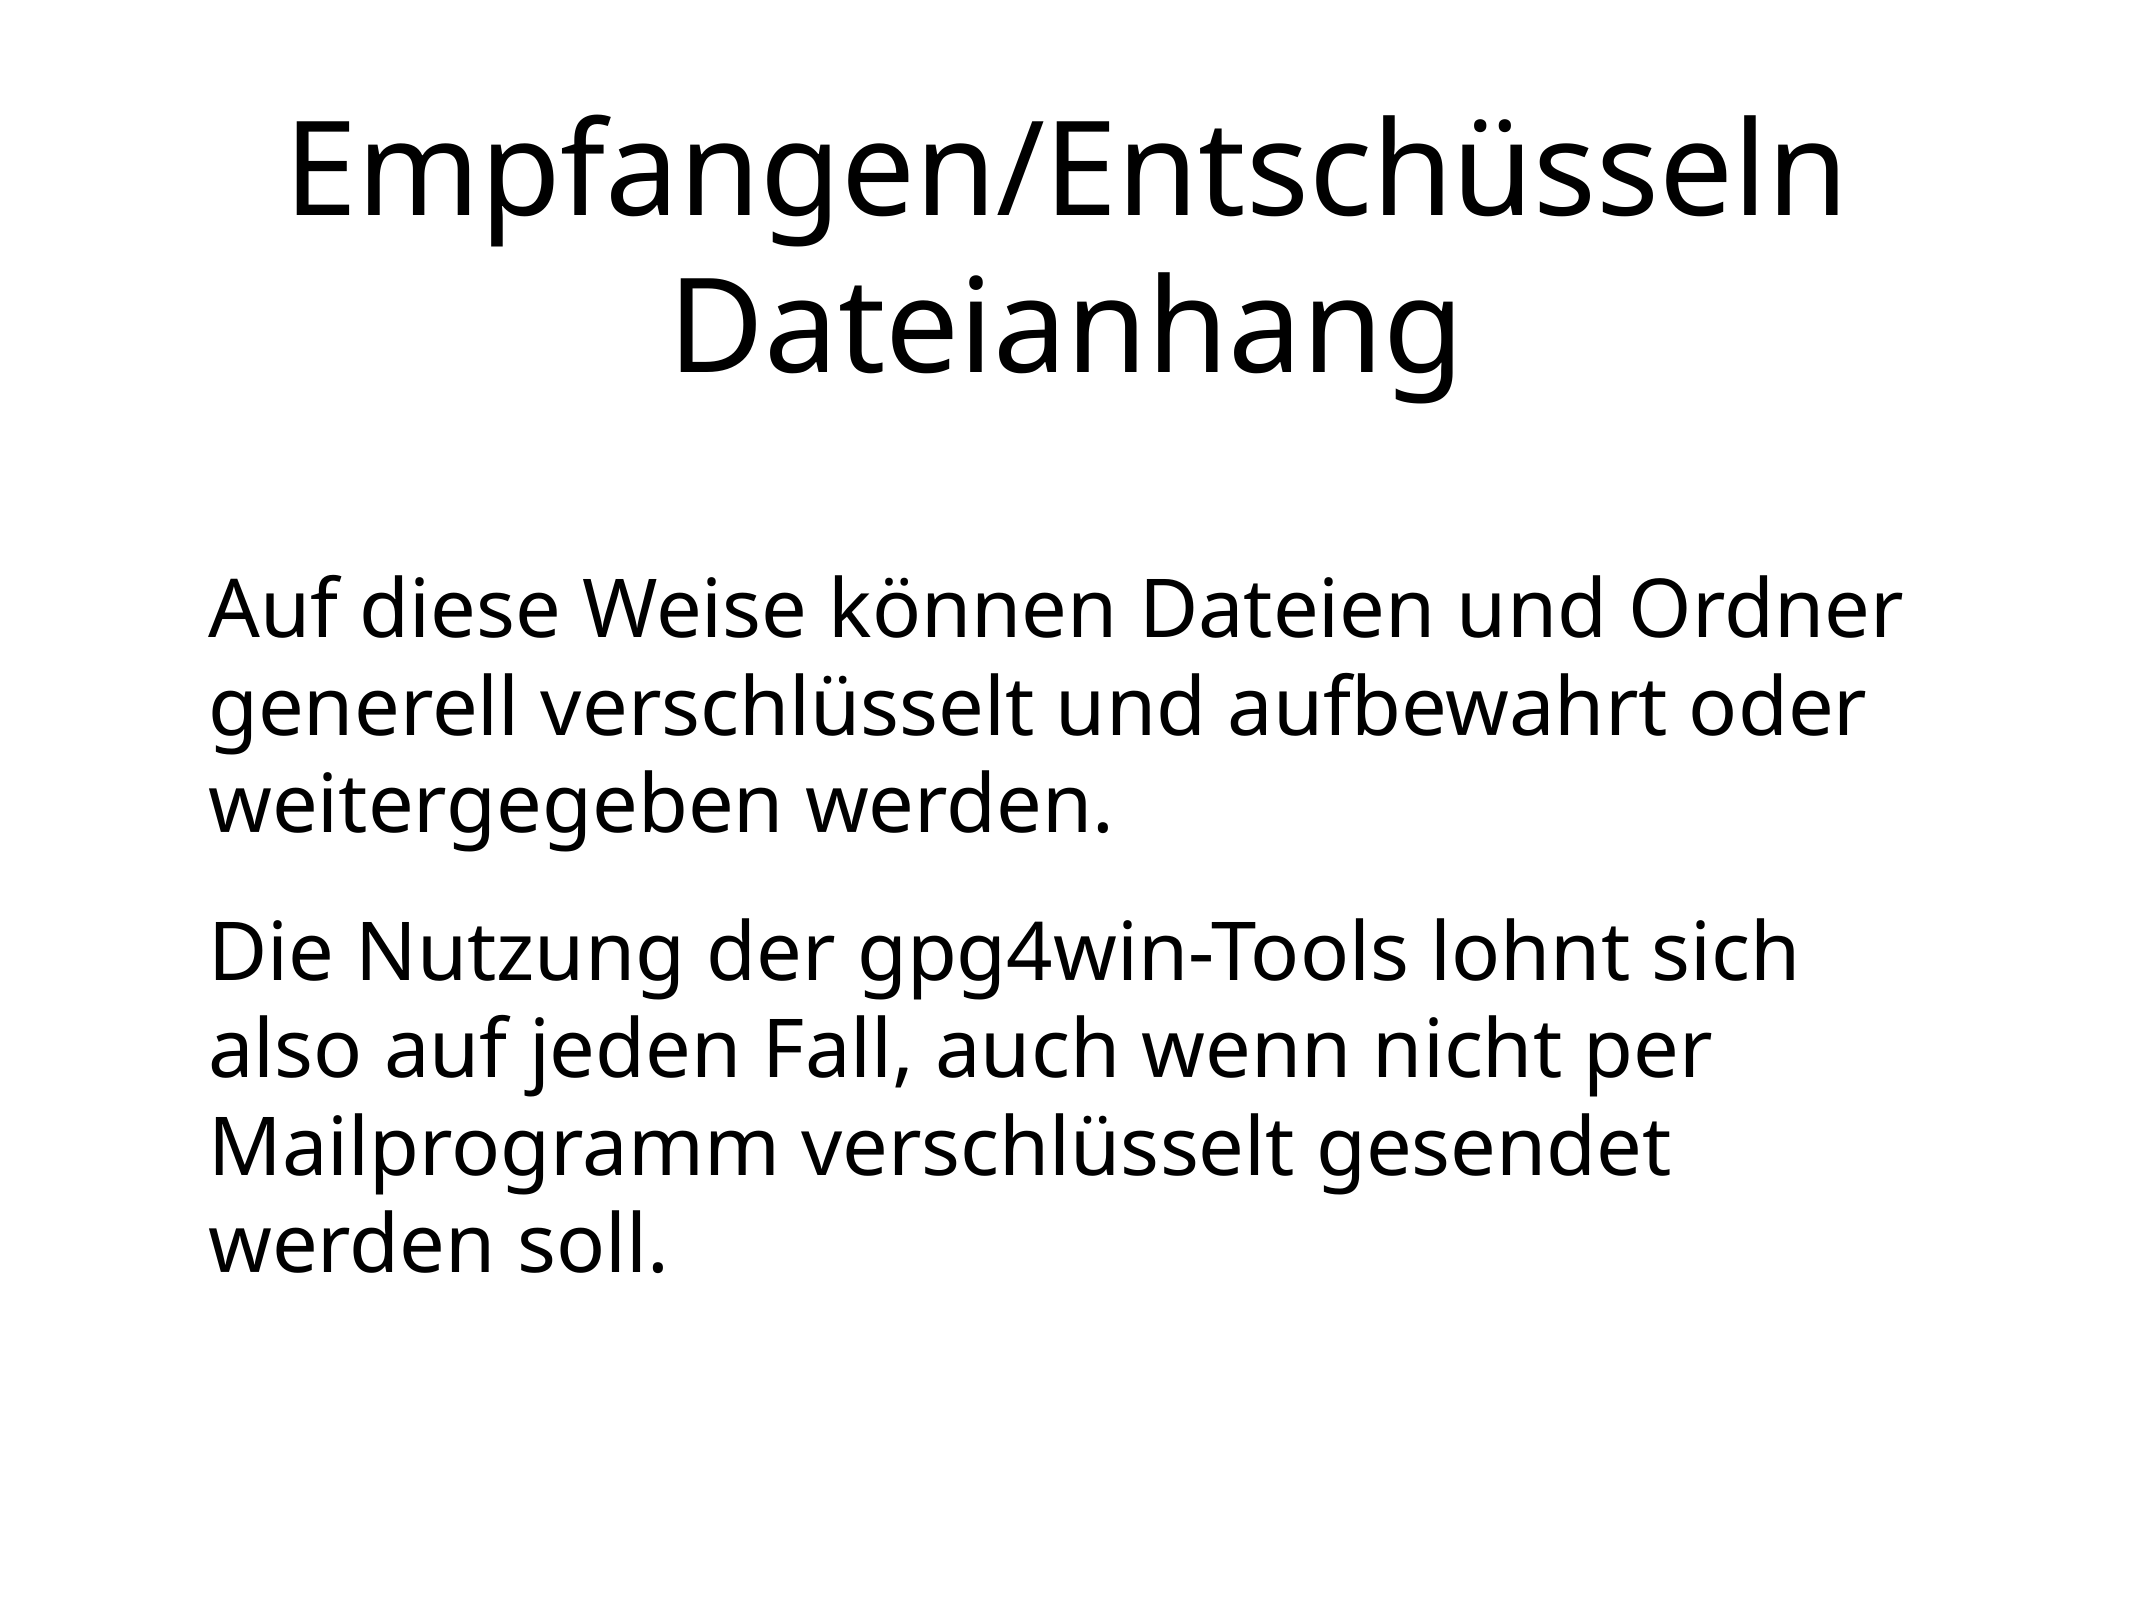

# Empfangen/Entschüsseln Dateianhang
Auf diese Weise können Dateien und Ordner generell verschlüsselt und aufbewahrt oder weitergegeben werden.
Die Nutzung der gpg4win-Tools lohnt sich also auf jeden Fall, auch wenn nicht per Mailprogramm verschlüsselt gesendet werden soll.